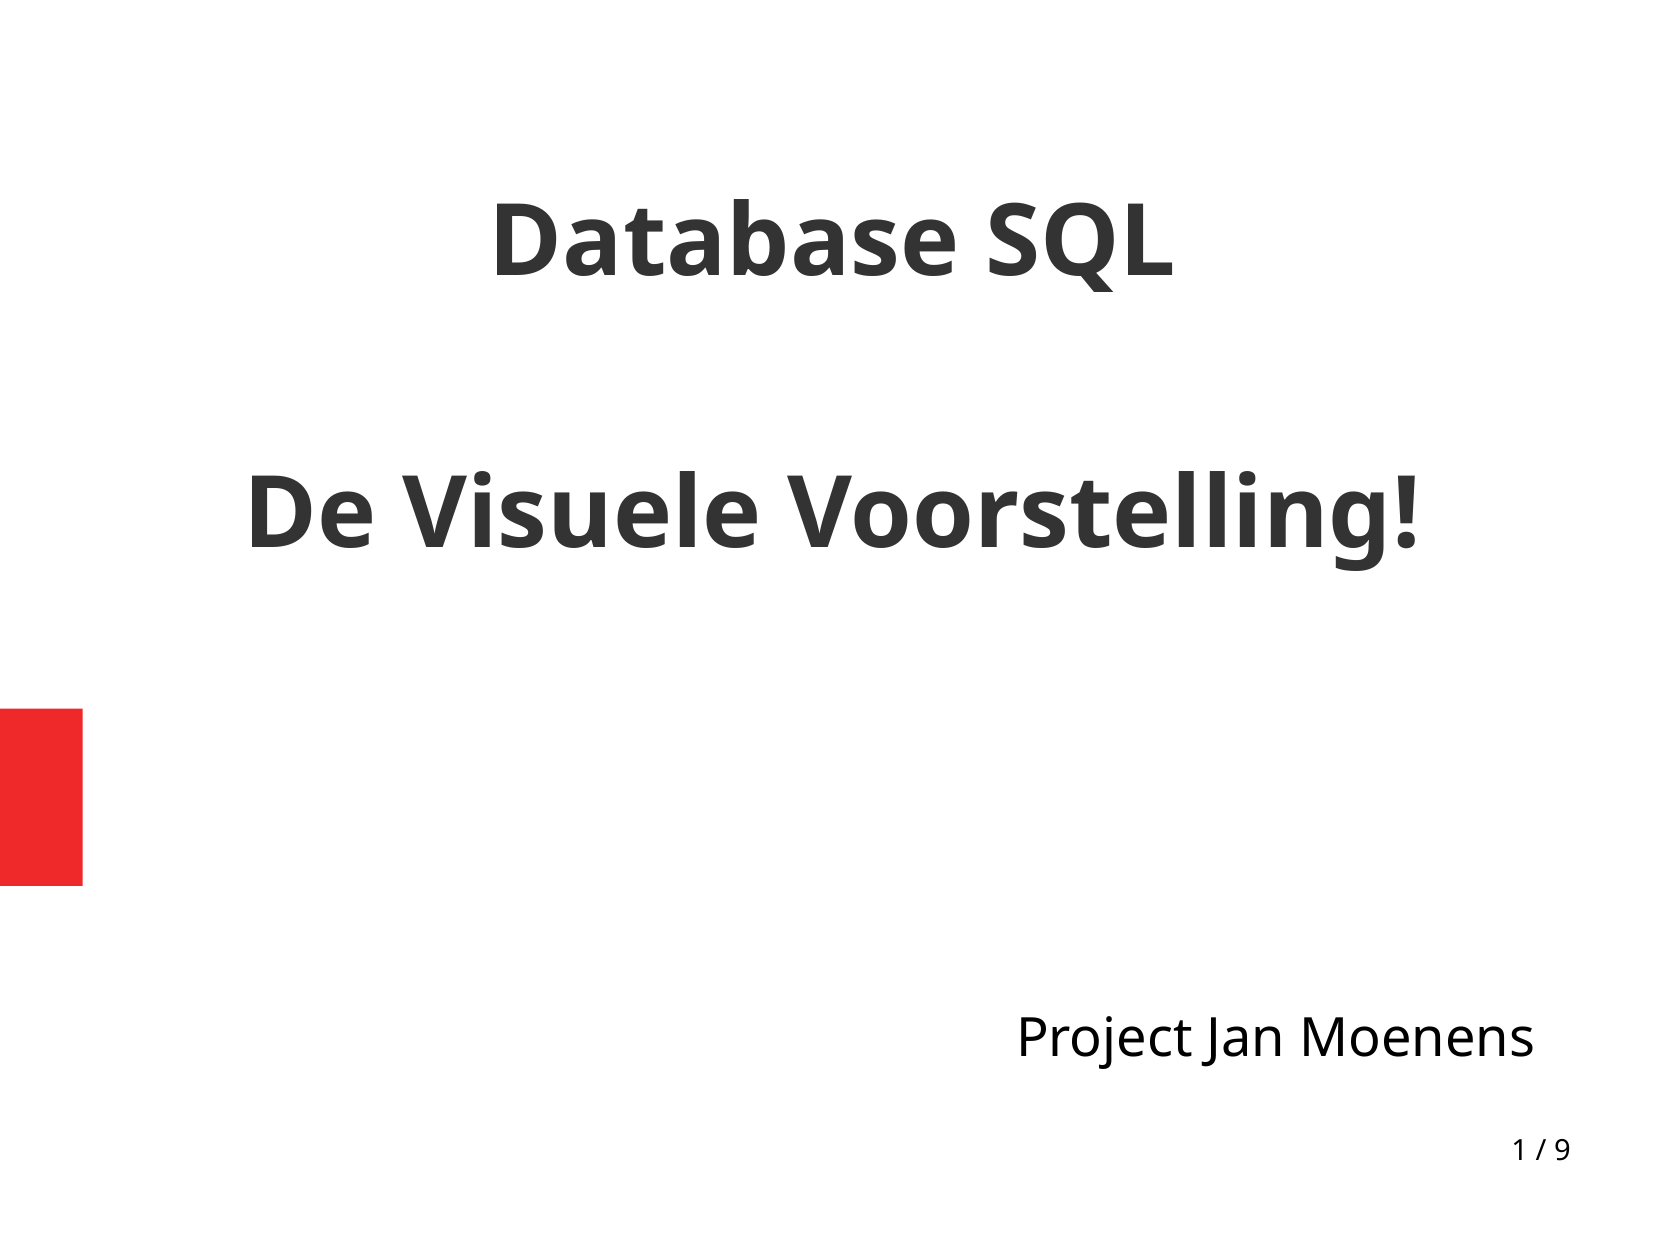

# Database SQL De Visuele Voorstelling!
Project Jan Moenens
1